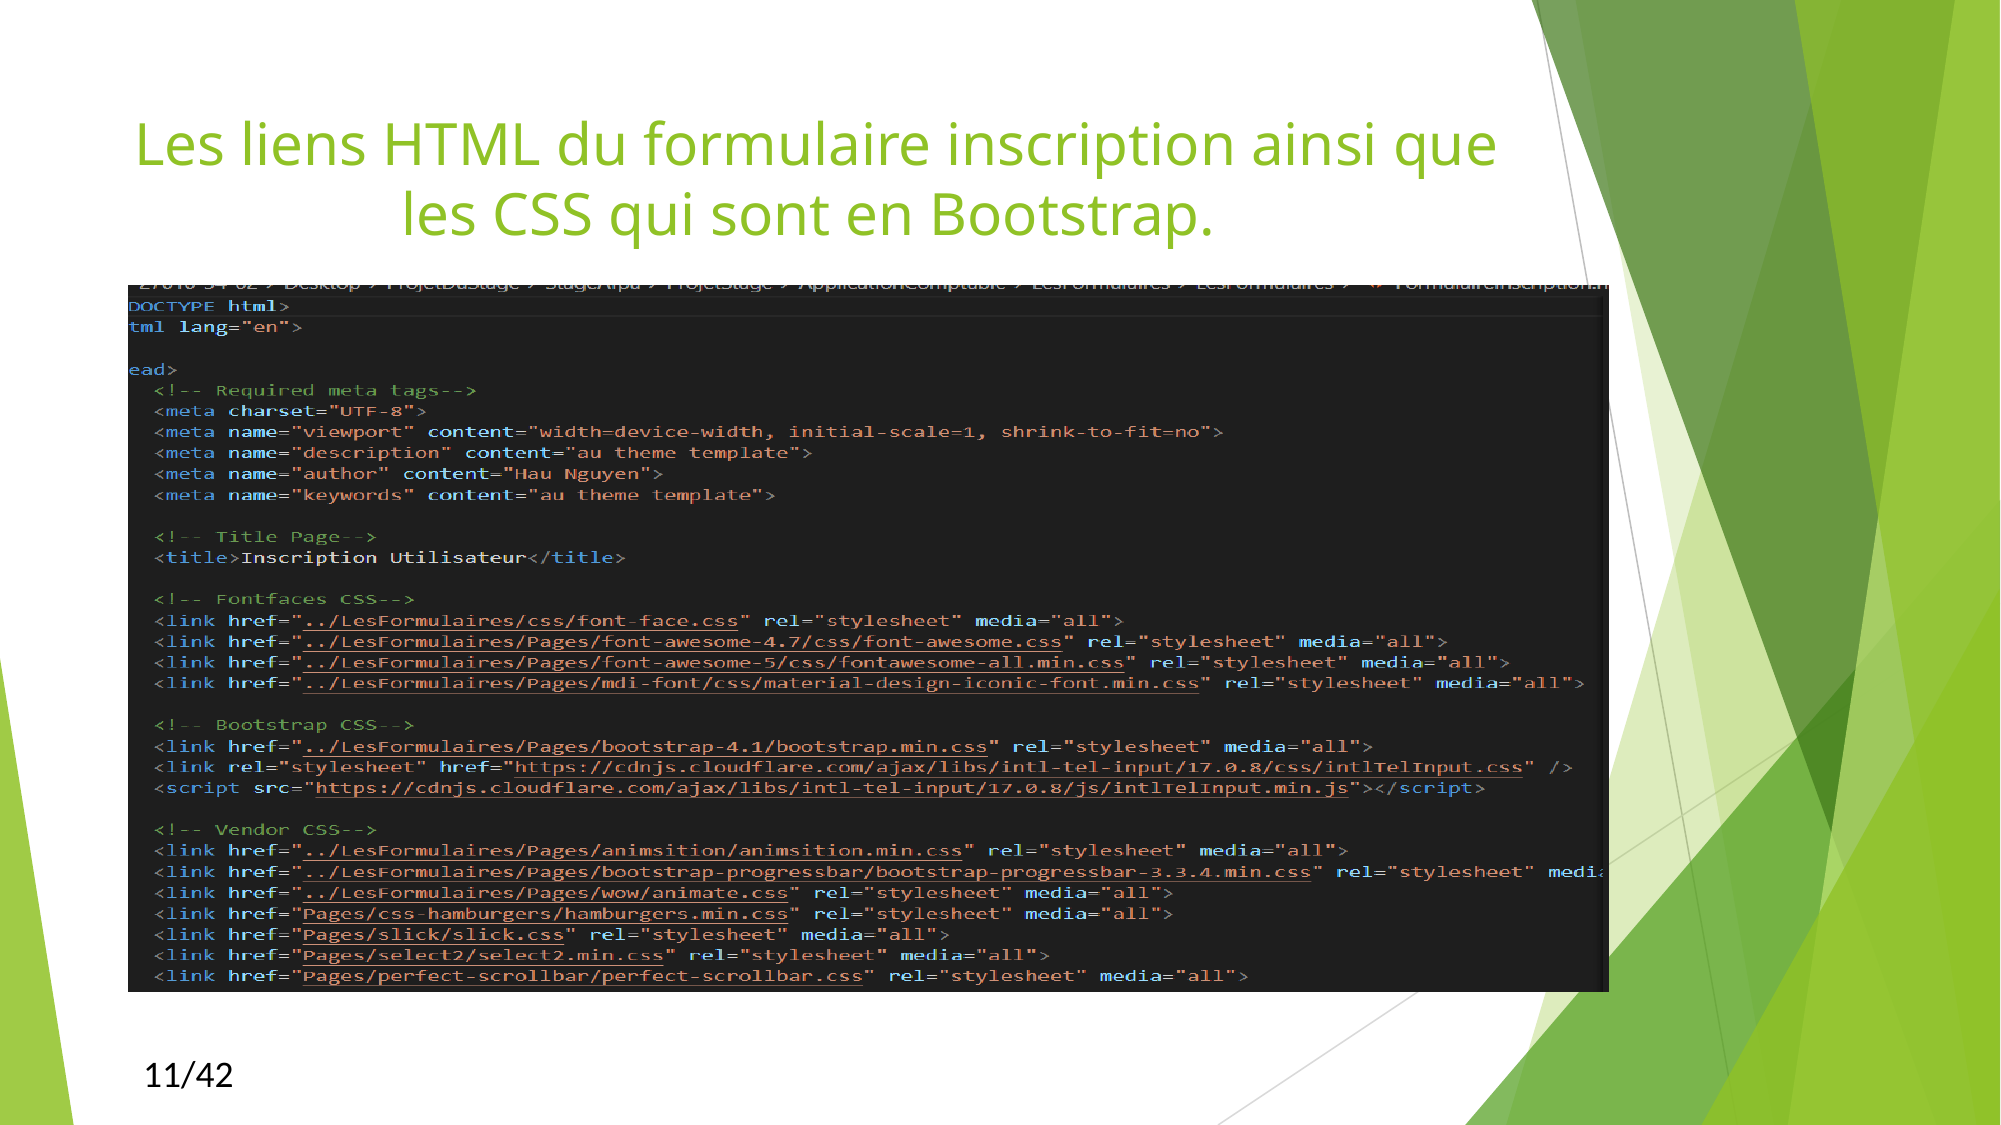

# Les liens HTML du formulaire inscription ainsi que les CSS qui sont en Bootstrap.
11/42